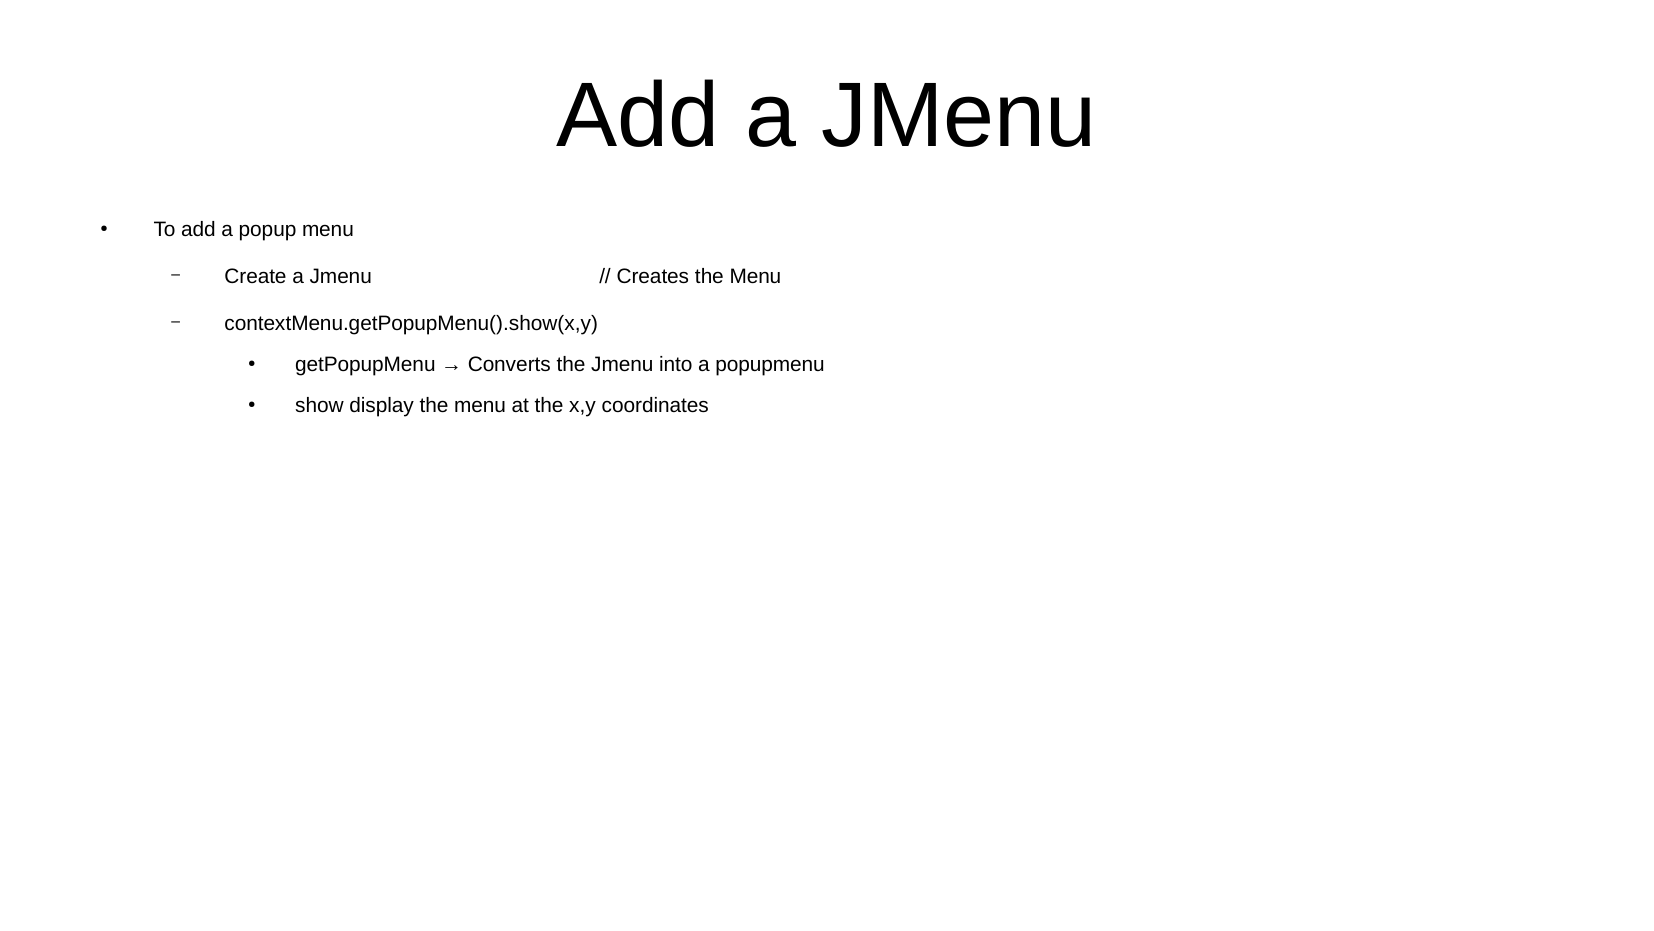

# Add a JMenu
To add a popup menu
Create a Jmenu 			// Creates the Menu
contextMenu.getPopupMenu().show(x,y)
getPopupMenu → Converts the Jmenu into a popupmenu
show display the menu at the x,y coordinates